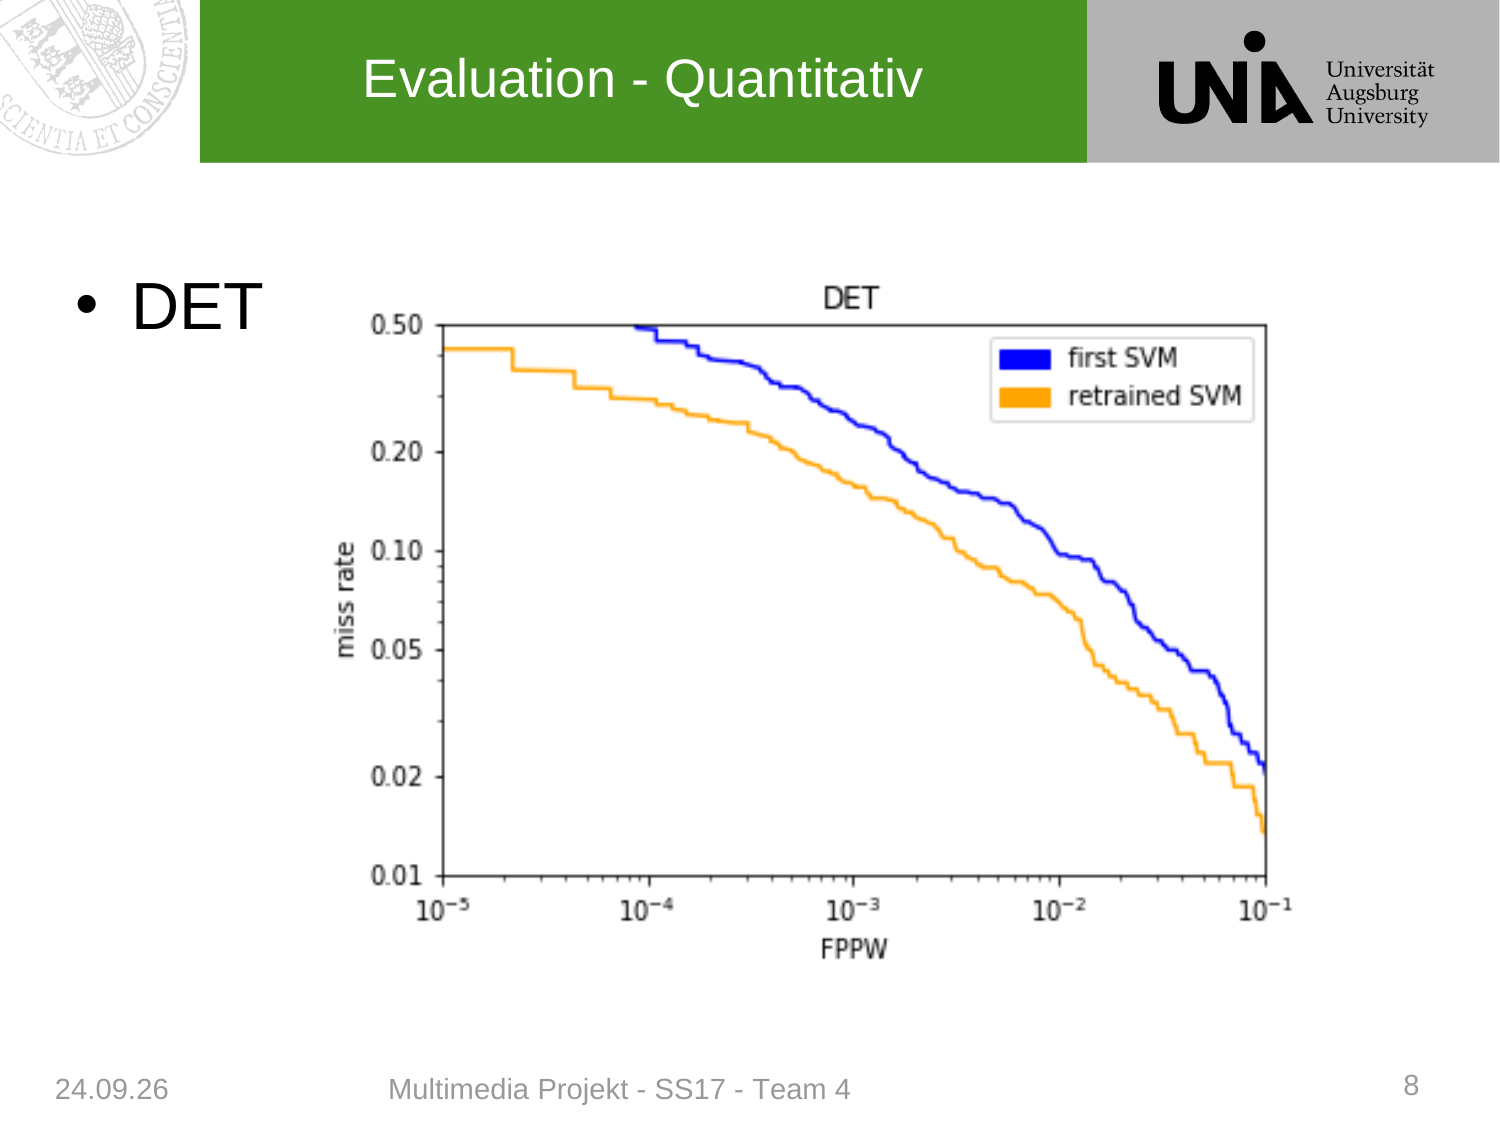

# Evaluation - Quantitativ
DET
8
Multimedia Projekt - SS17 - Team 4